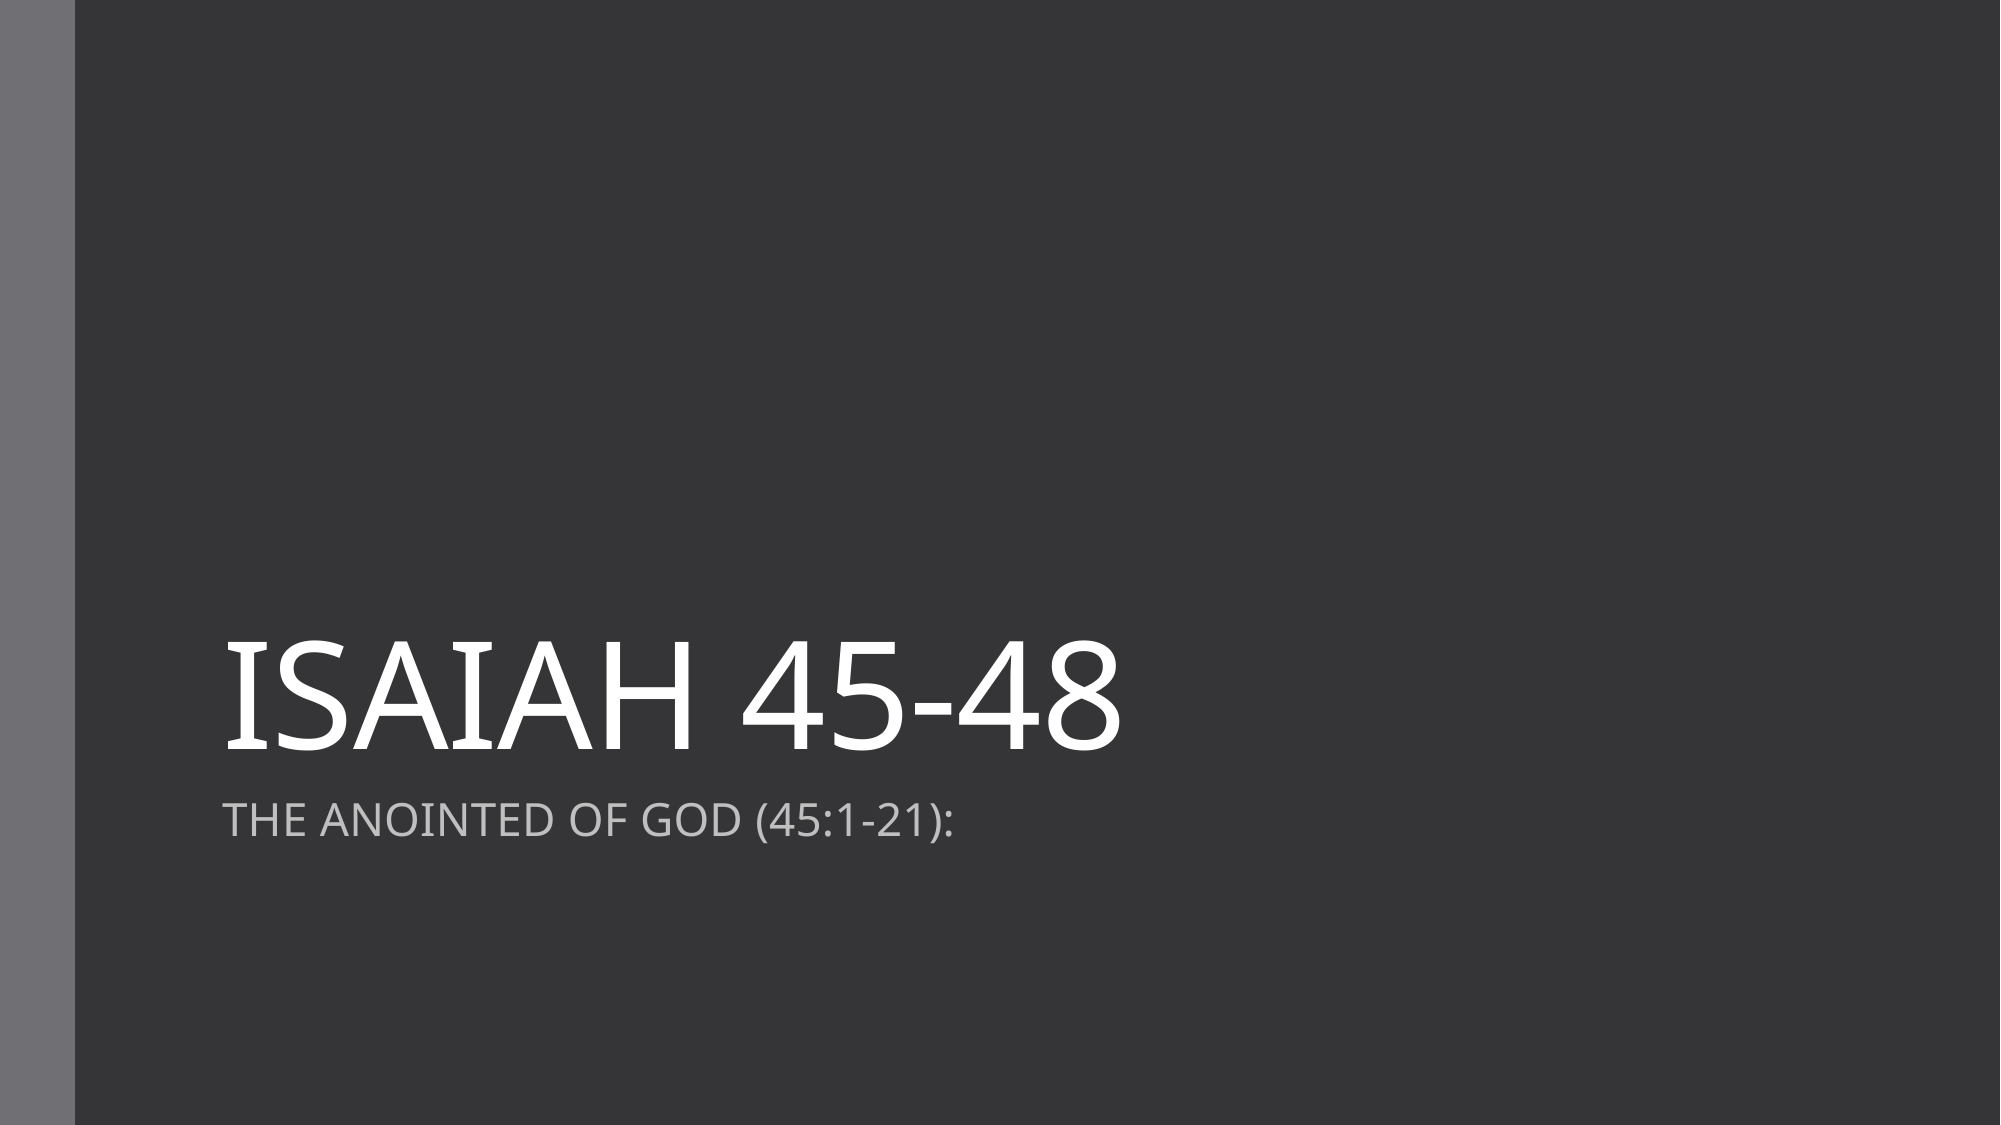

# ISAIAH 45-48
THE ANOINTED OF GOD (45:1-21):